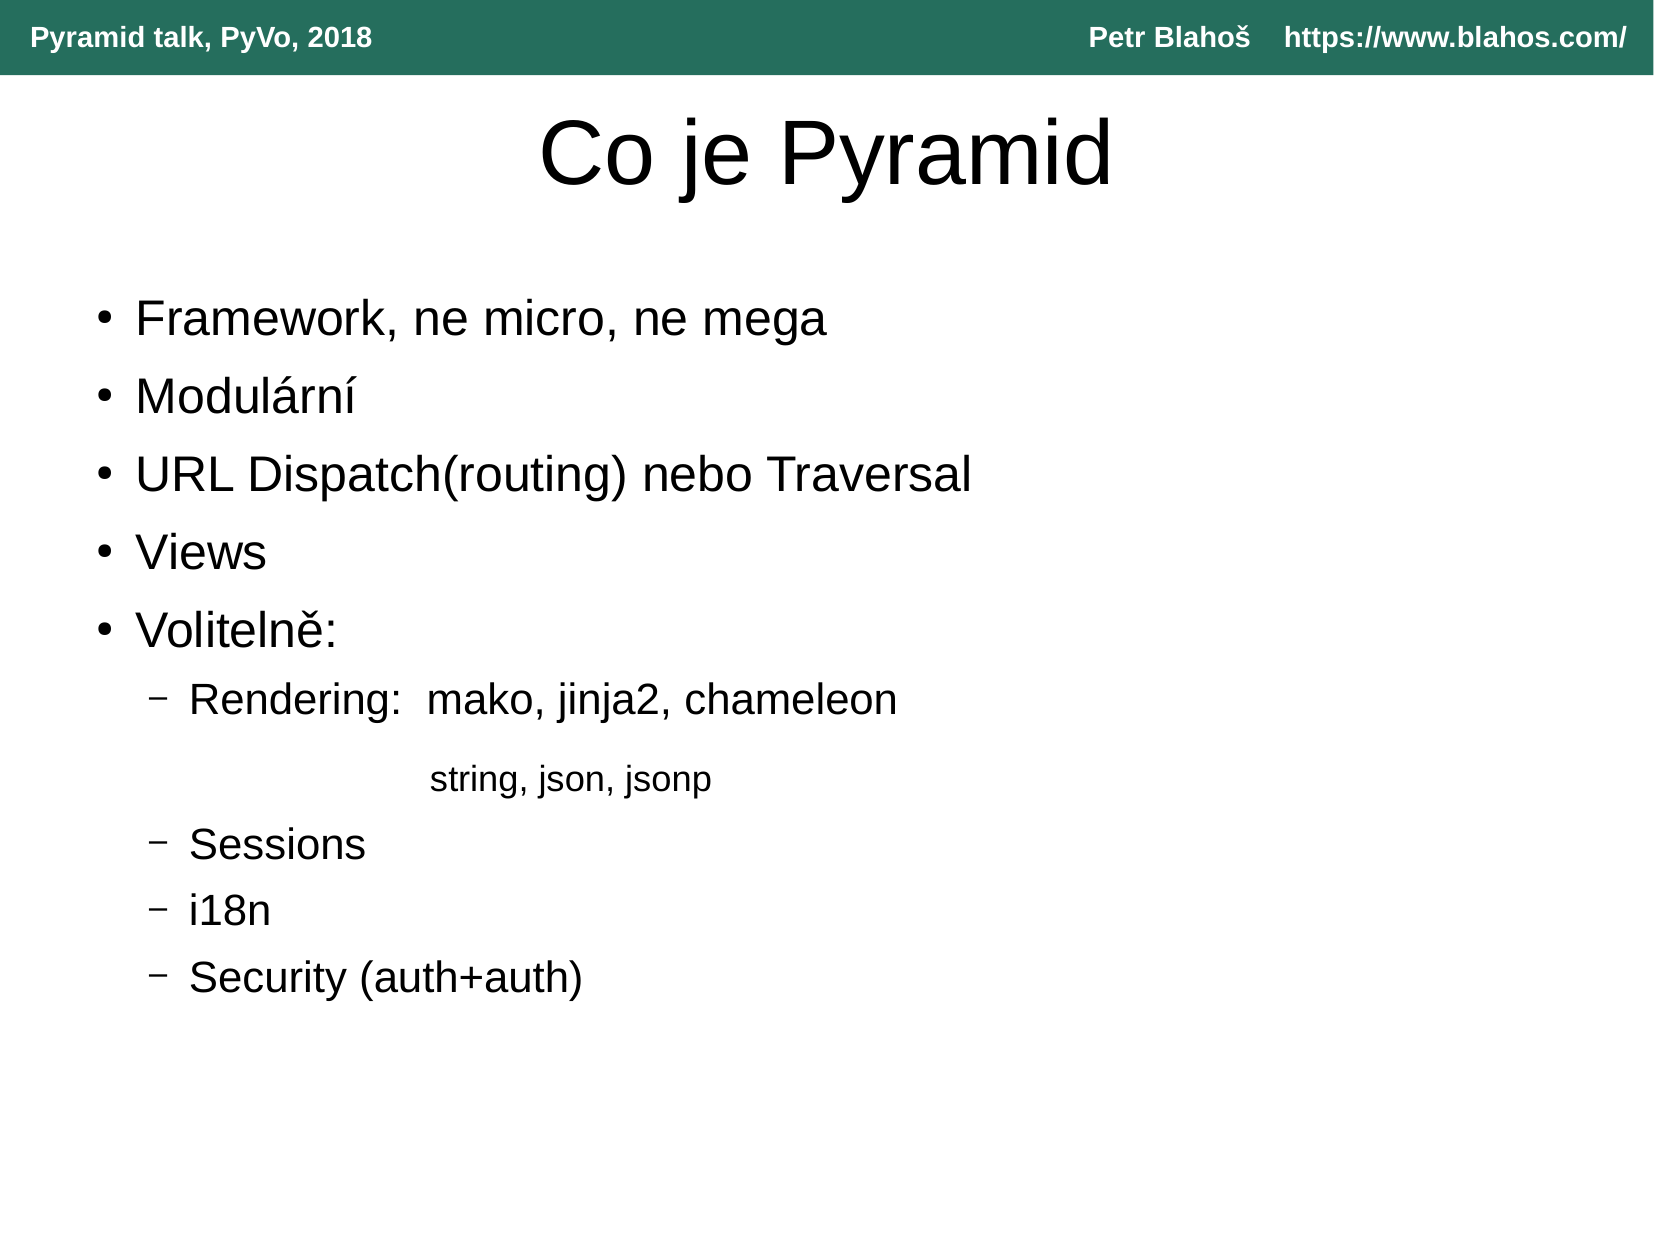

# Co je Pyramid
Framework, ne micro, ne mega
Modulární
URL Dispatch(routing) nebo Traversal
Views
Volitelně:
Rendering: mako, jinja2, chameleon
 				 string, json, jsonp
Sessions
i18n
Security (auth+auth)